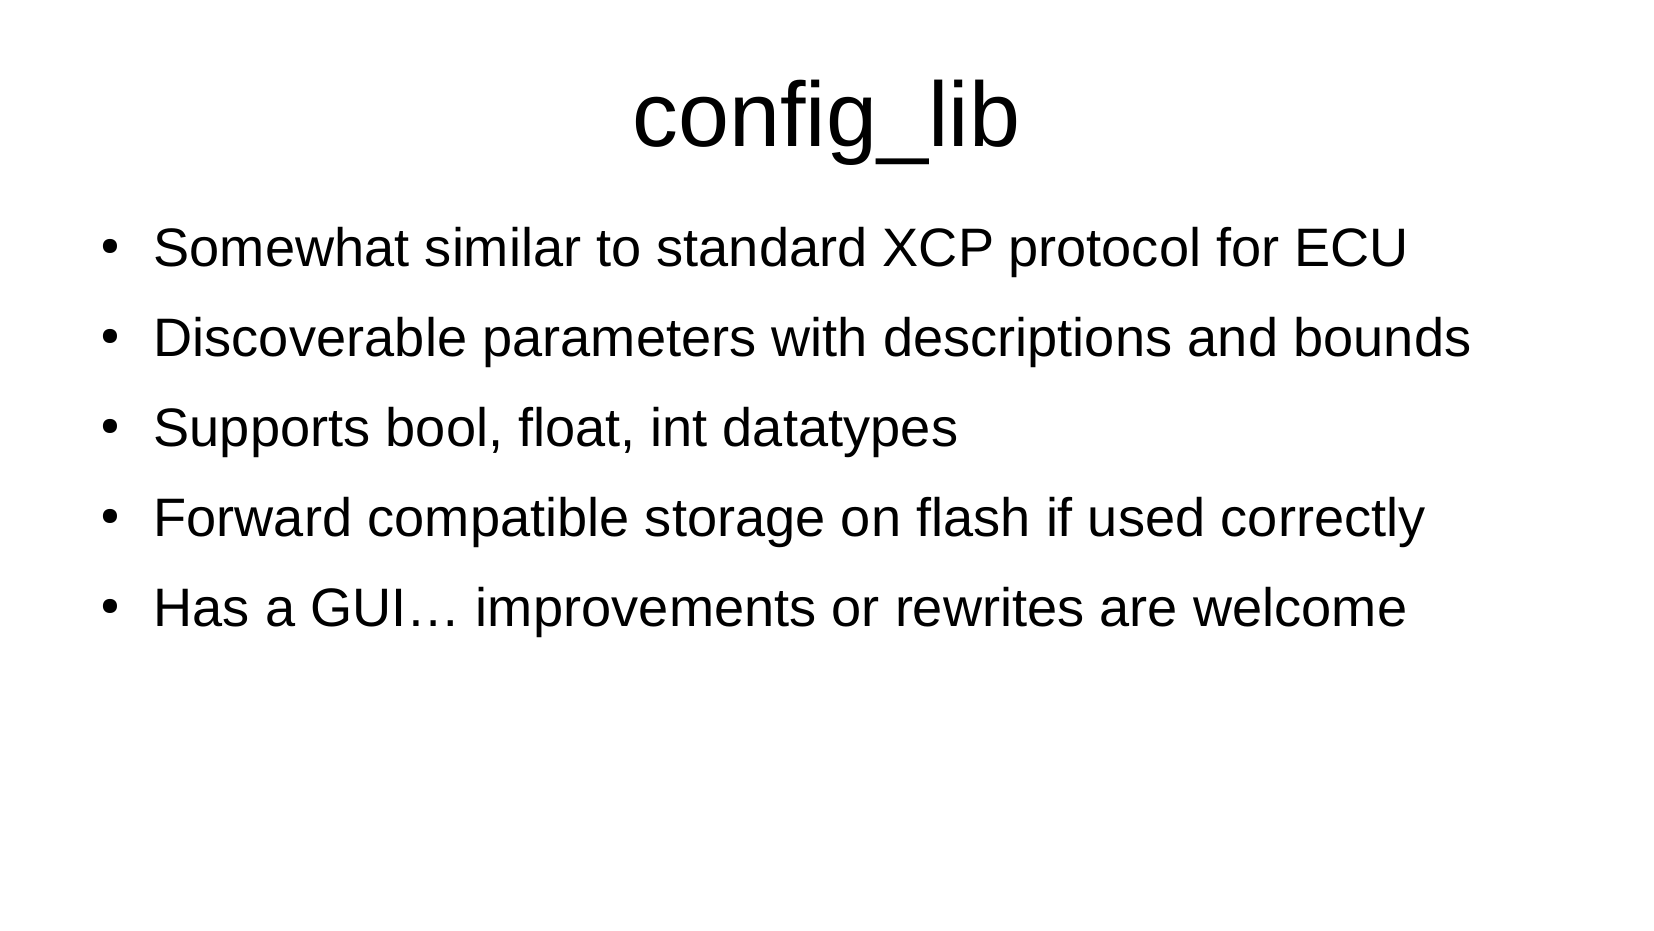

# config_lib
Somewhat similar to standard XCP protocol for ECU
Discoverable parameters with descriptions and bounds
Supports bool, float, int datatypes
Forward compatible storage on flash if used correctly
Has a GUI… improvements or rewrites are welcome